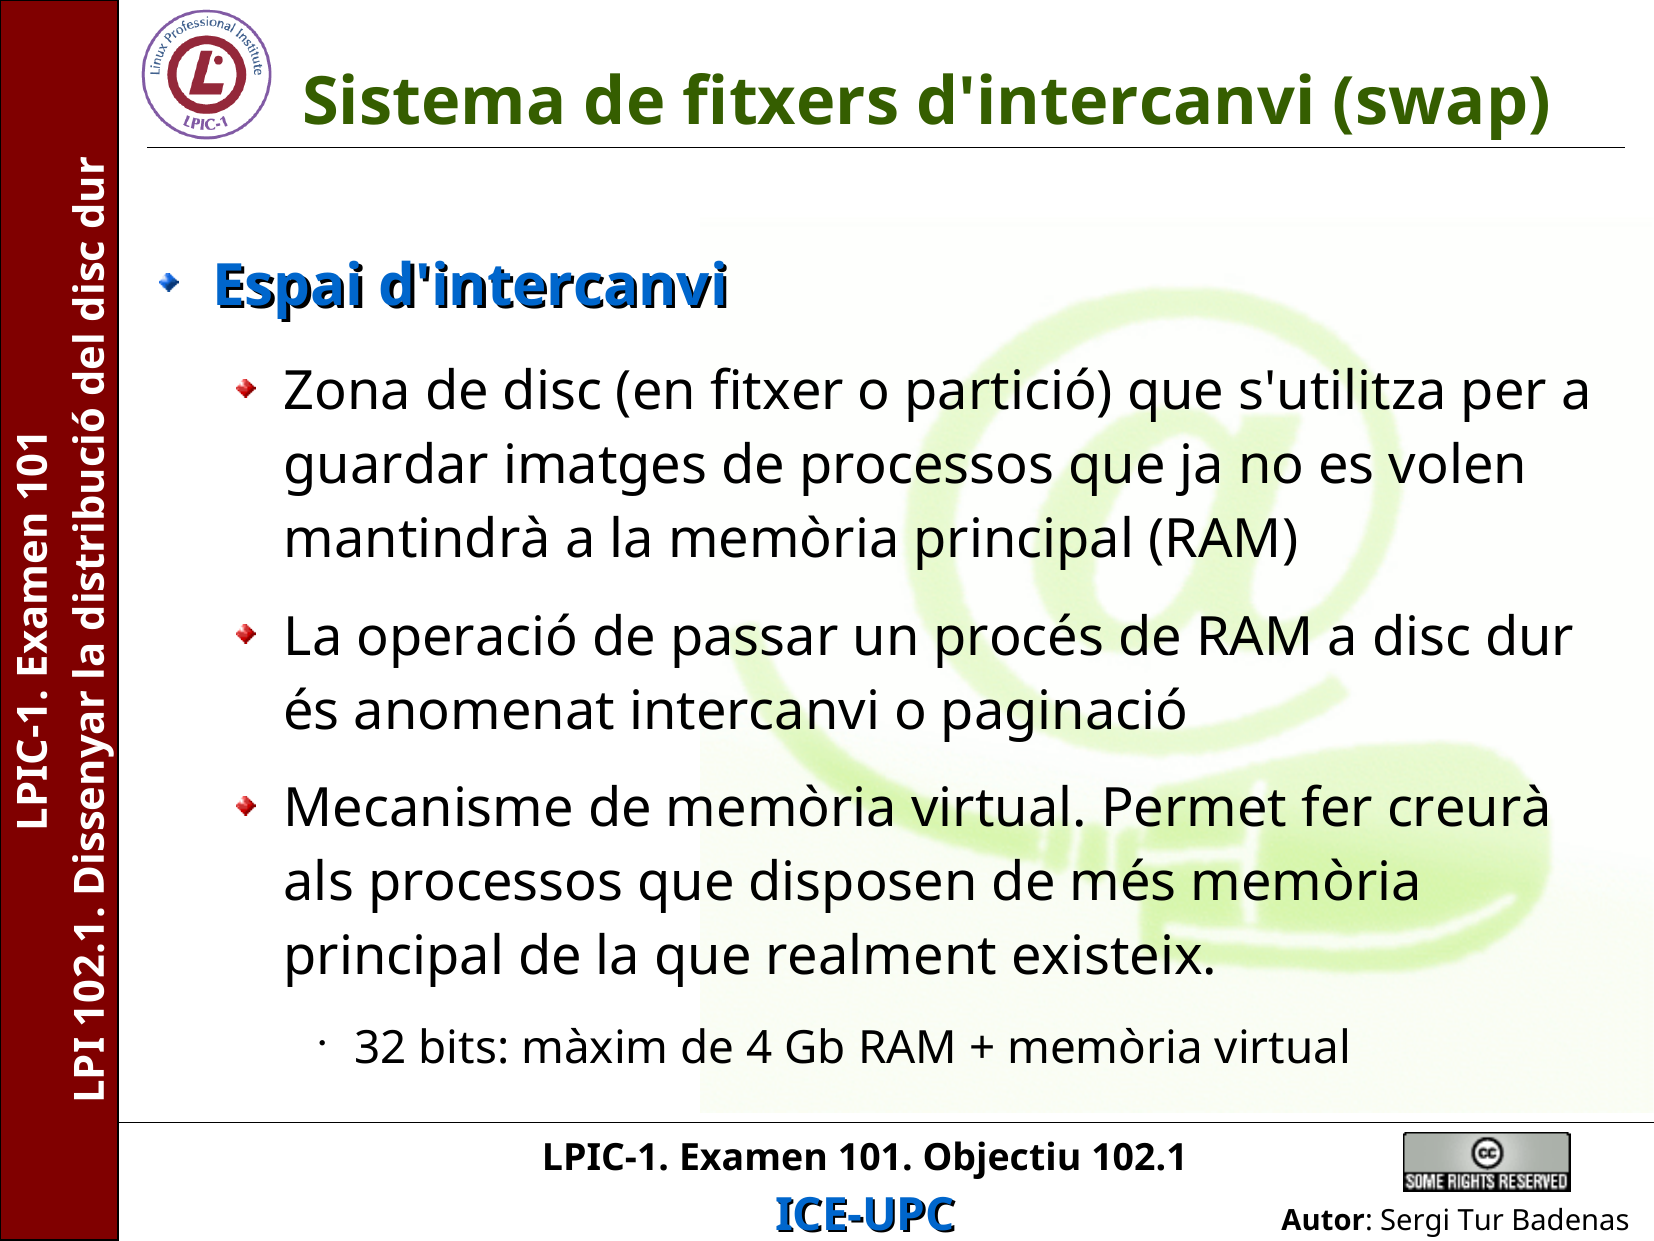

# Sistema de fitxers d'intercanvi (swap)
Espai d'intercanvi
Zona de disc (en fitxer o partició) que s'utilitza per a guardar imatges de processos que ja no es volen mantindrà a la memòria principal (RAM)
La operació de passar un procés de RAM a disc dur és anomenat intercanvi o paginació
Mecanisme de memòria virtual. Permet fer creurà als processos que disposen de més memòria principal de la que realment existeix.
32 bits: màxim de 4 Gb RAM + memòria virtual